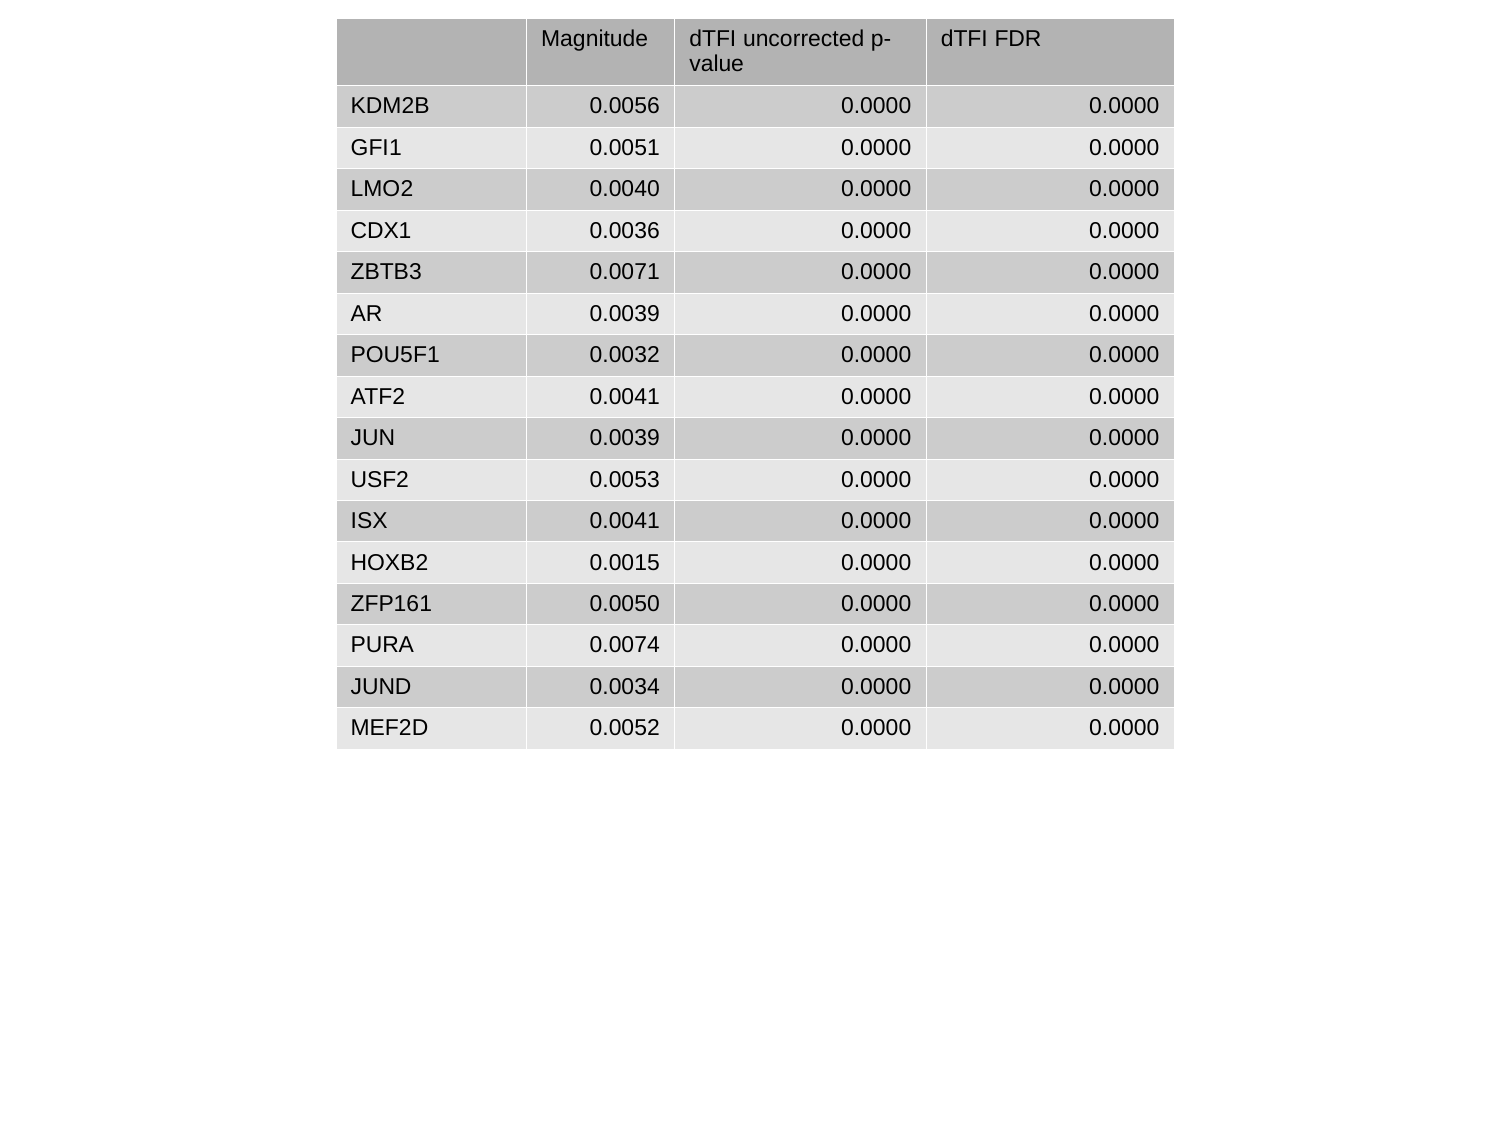

| | Magnitude | dTFI uncorrected p-value | dTFI FDR |
| --- | --- | --- | --- |
| KDM2B | 0.0056 | 0.0000 | 0.0000 |
| GFI1 | 0.0051 | 0.0000 | 0.0000 |
| LMO2 | 0.0040 | 0.0000 | 0.0000 |
| CDX1 | 0.0036 | 0.0000 | 0.0000 |
| ZBTB3 | 0.0071 | 0.0000 | 0.0000 |
| AR | 0.0039 | 0.0000 | 0.0000 |
| POU5F1 | 0.0032 | 0.0000 | 0.0000 |
| ATF2 | 0.0041 | 0.0000 | 0.0000 |
| JUN | 0.0039 | 0.0000 | 0.0000 |
| USF2 | 0.0053 | 0.0000 | 0.0000 |
| ISX | 0.0041 | 0.0000 | 0.0000 |
| HOXB2 | 0.0015 | 0.0000 | 0.0000 |
| ZFP161 | 0.0050 | 0.0000 | 0.0000 |
| PURA | 0.0074 | 0.0000 | 0.0000 |
| JUND | 0.0034 | 0.0000 | 0.0000 |
| MEF2D | 0.0052 | 0.0000 | 0.0000 |
# GTEx data